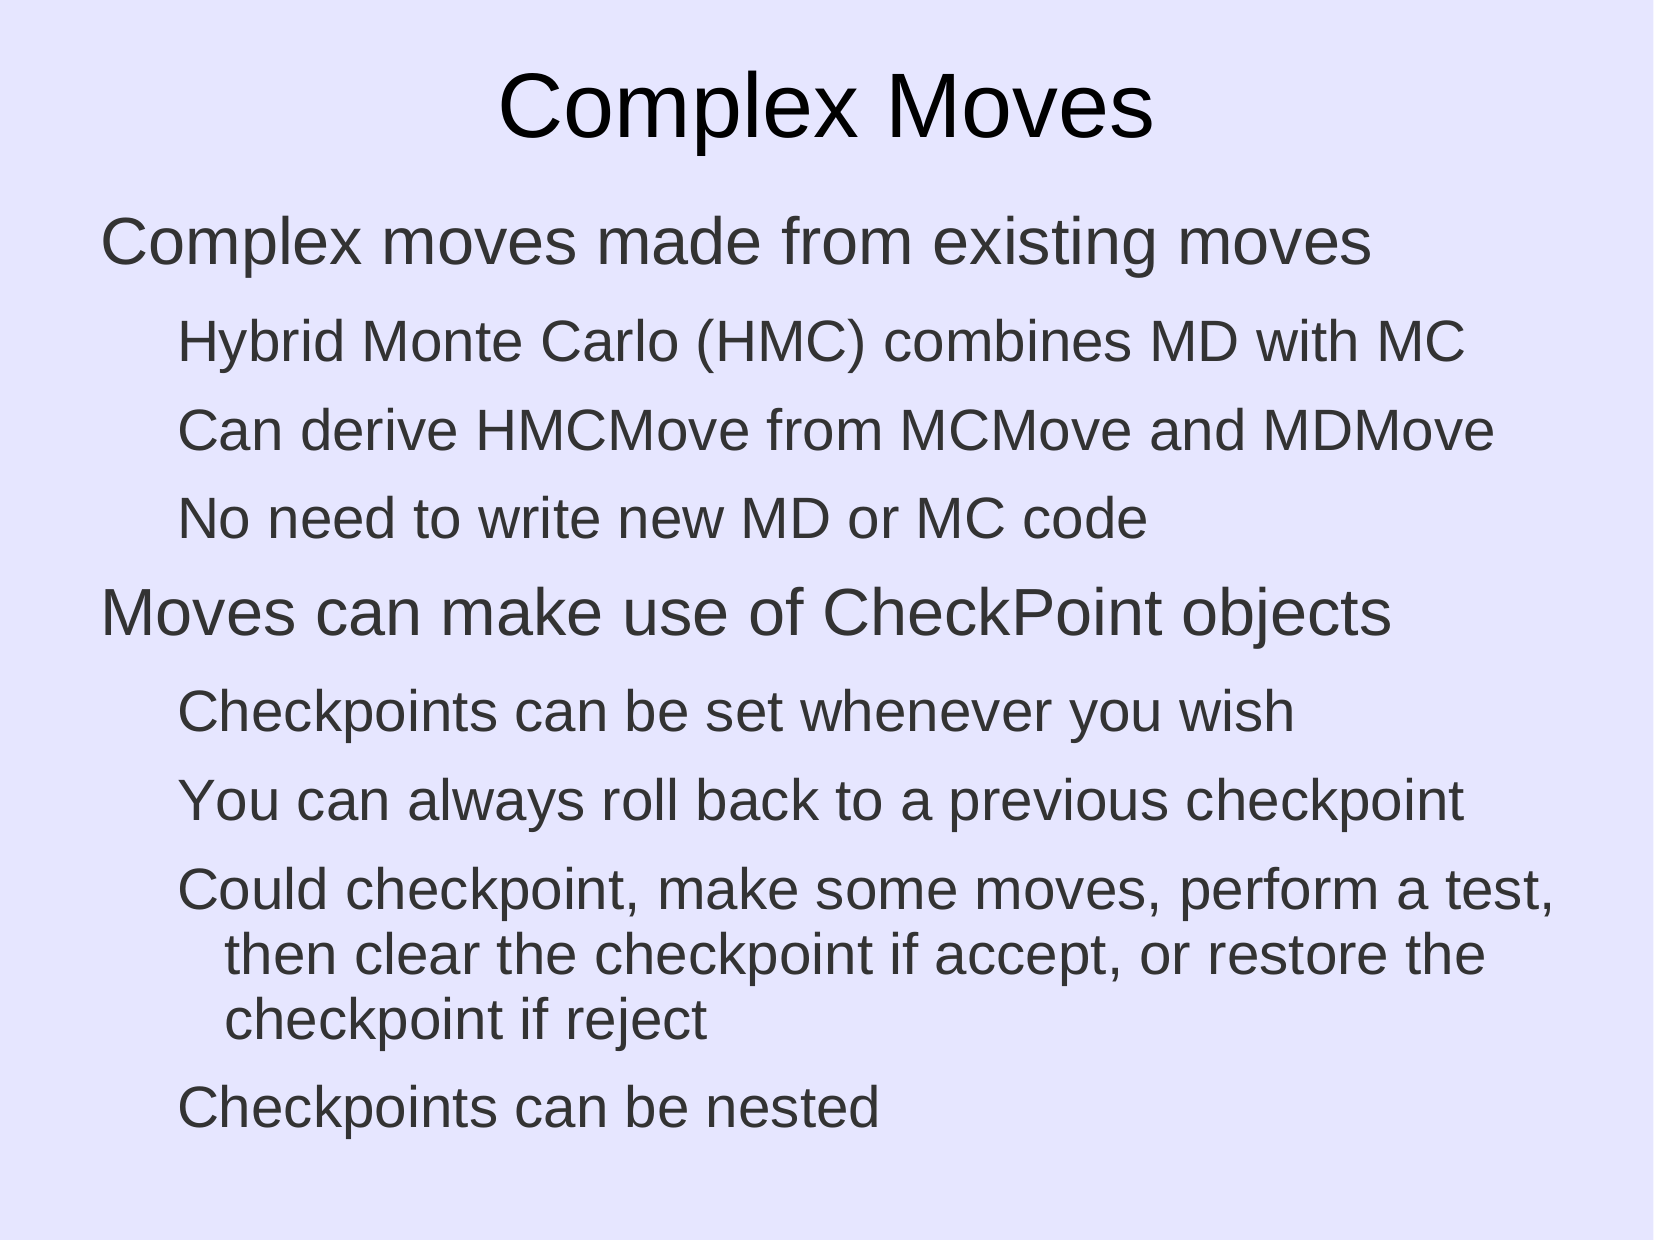

# Complex Moves
Complex moves made from existing moves
Hybrid Monte Carlo (HMC) combines MD with MC
Can derive HMCMove from MCMove and MDMove
No need to write new MD or MC code
Moves can make use of CheckPoint objects
Checkpoints can be set whenever you wish
You can always roll back to a previous checkpoint
Could checkpoint, make some moves, perform a test, then clear the checkpoint if accept, or restore the checkpoint if reject
Checkpoints can be nested